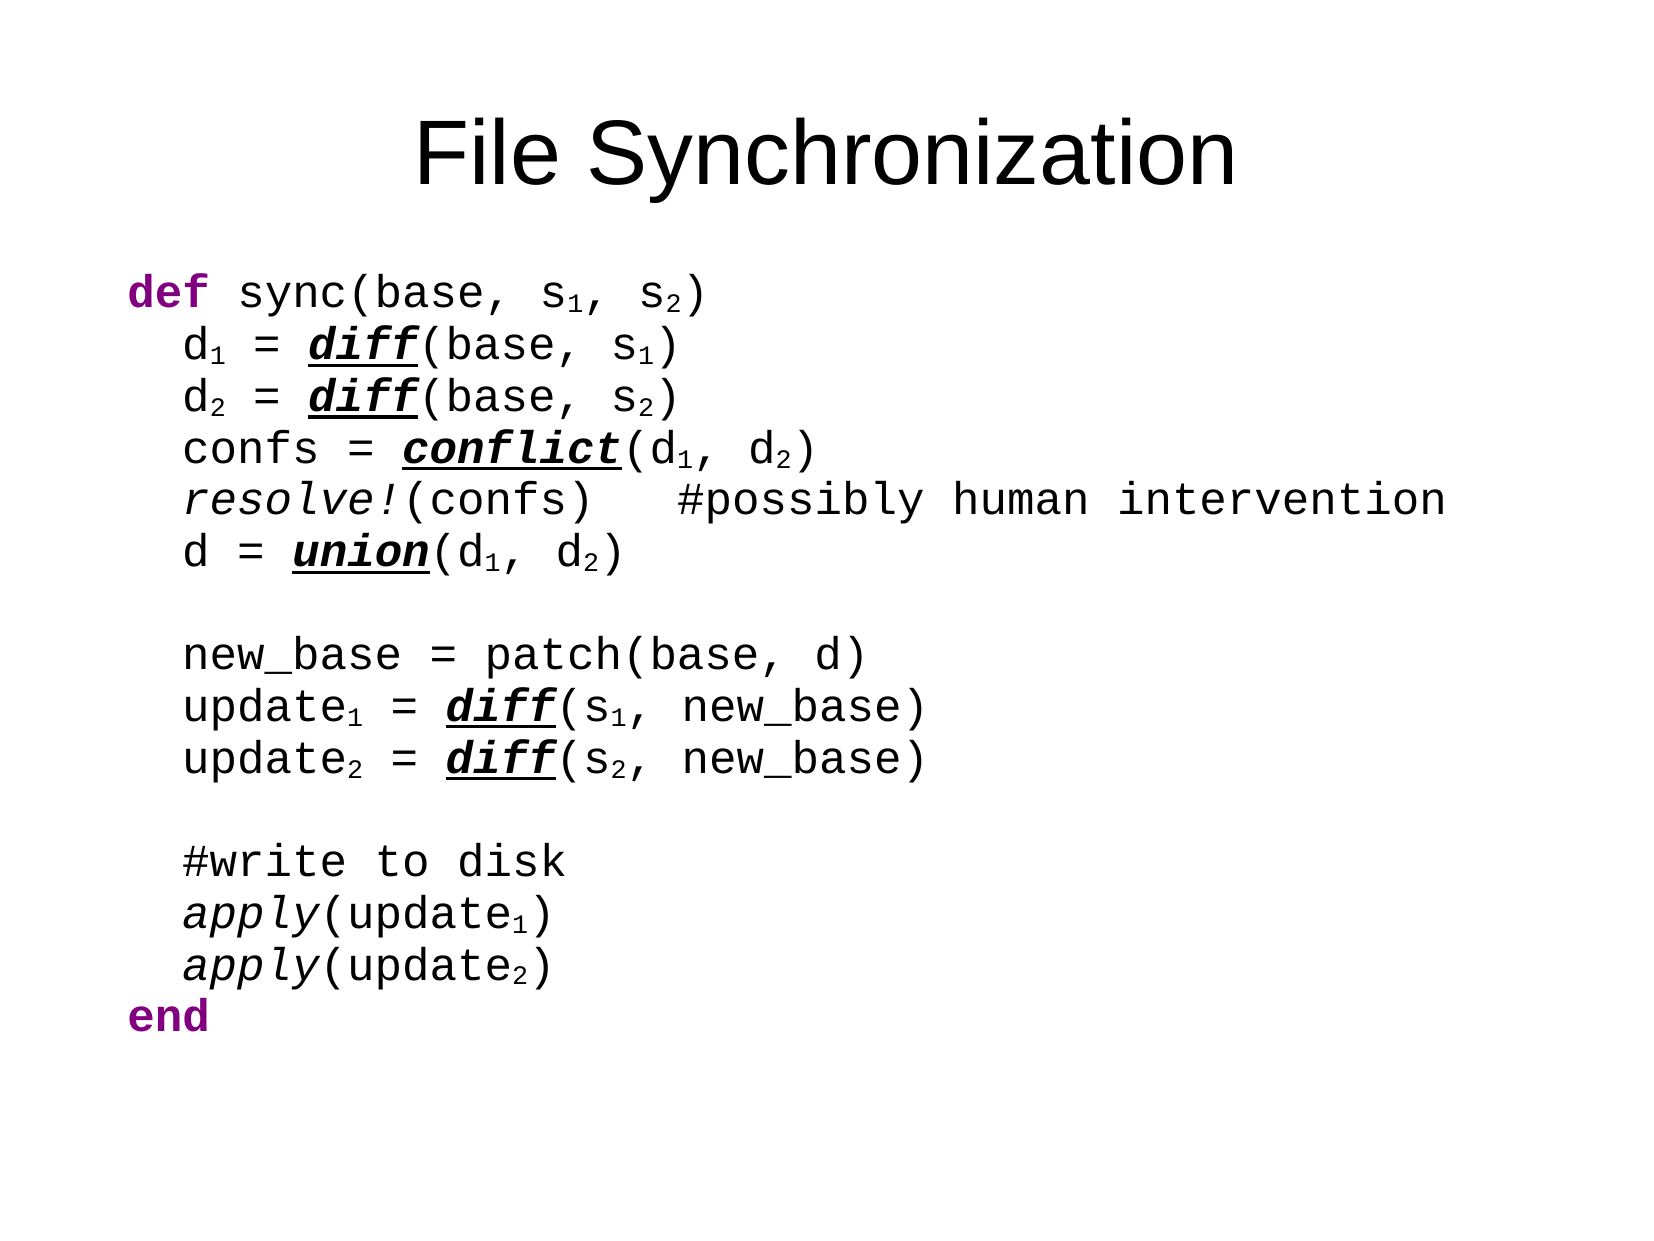

# File Synchronization
def sync(base, s1, s2)
 d1 = diff(base, s1)
 d2 = diff(base, s2)
 confs = conflict(d1, d2)
 resolve!(confs) #possibly human intervention
 d = union(d1, d2)
 new_base = patch(base, d)
 update1 = diff(s1, new_base)
 update2 = diff(s2, new_base)
 #write to disk
 apply(update1)
 apply(update2)
end